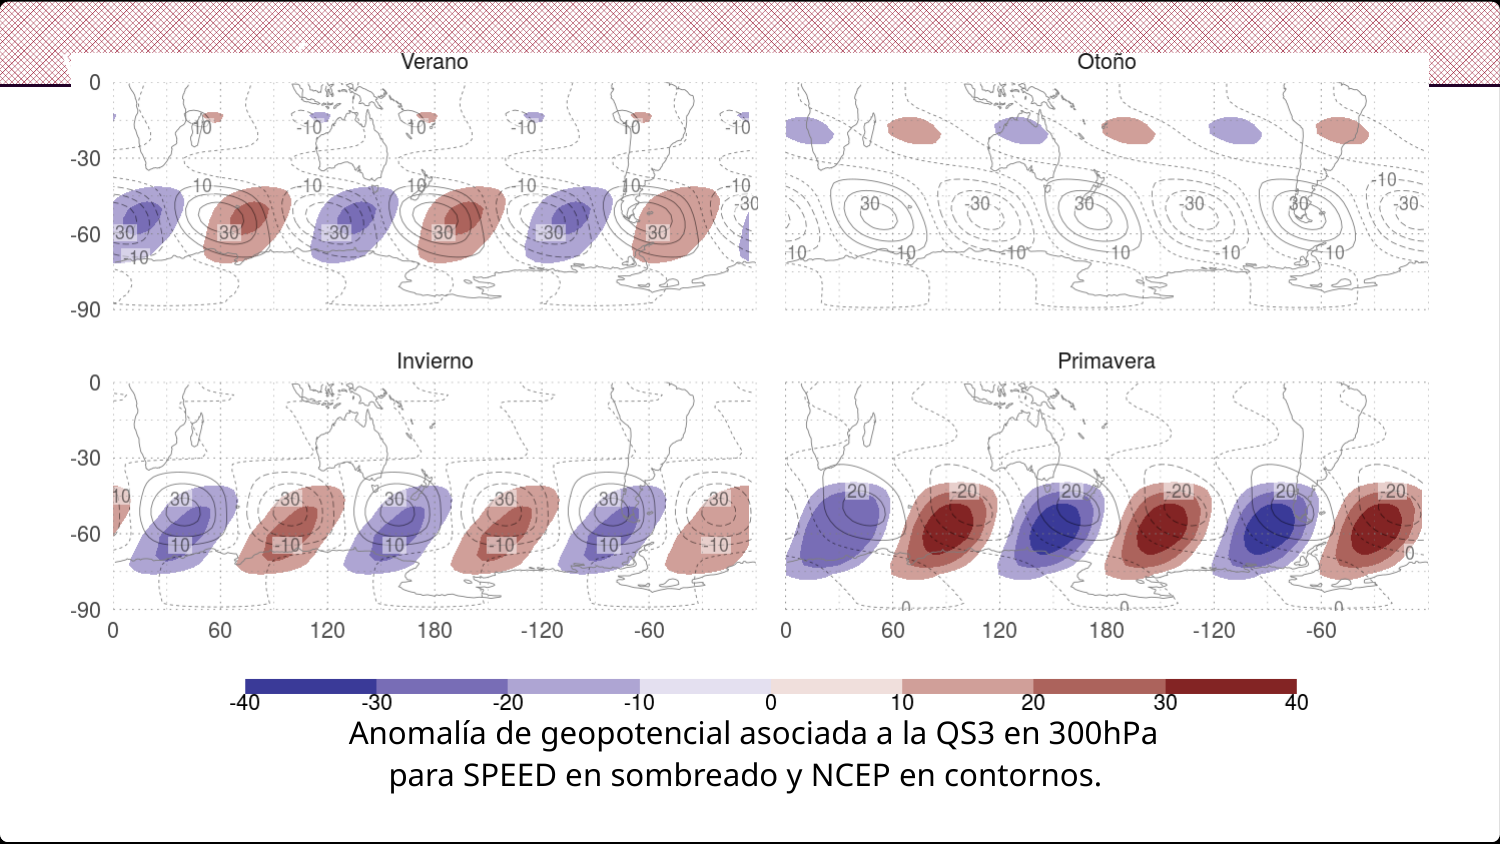

# Validación de corrida Control
 Anomalía de geopotencial asociada a la QS3 en 300hPa
para SPEED en sombreado y NCEP en contornos.